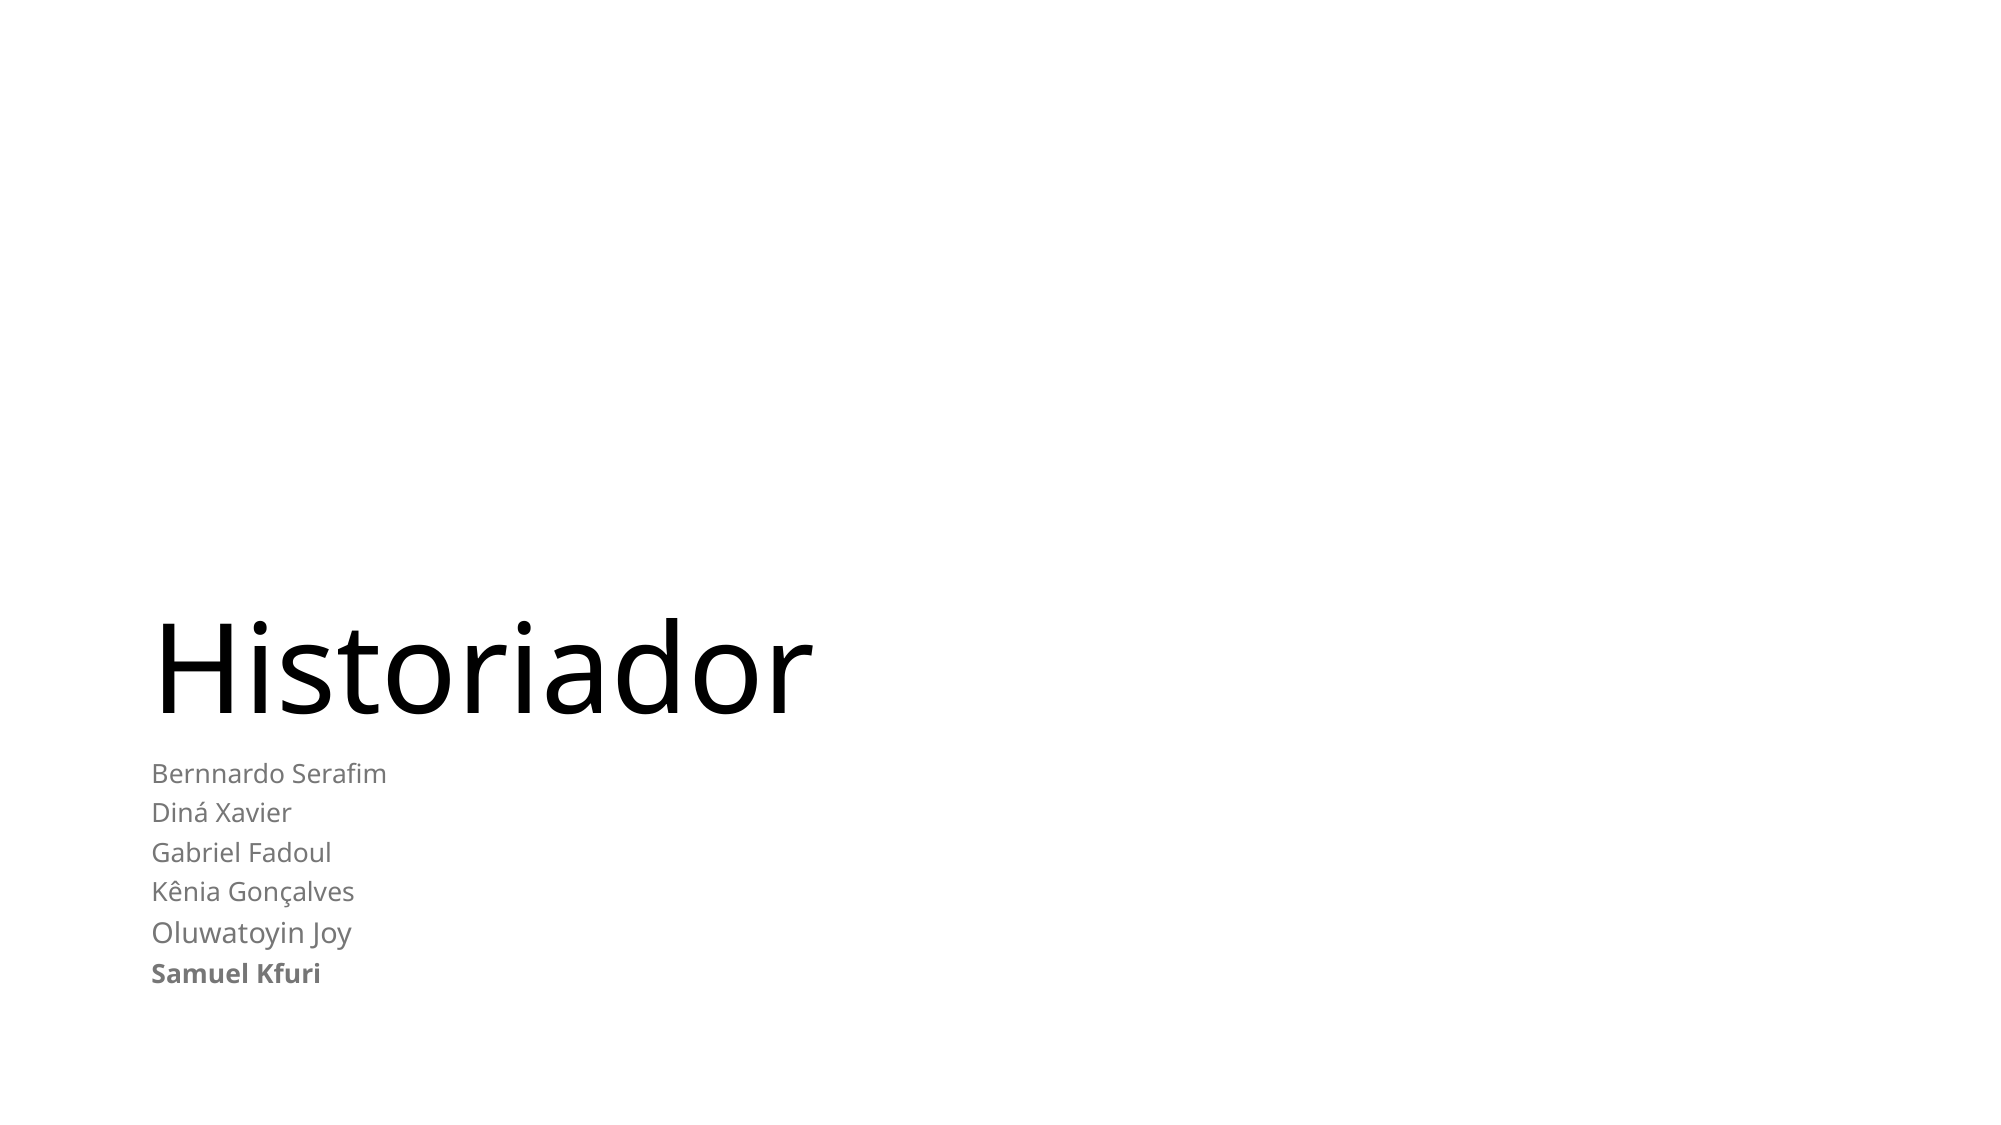

# Historiador
Bernnardo Serafim
Diná Xavier
Gabriel Fadoul
Kênia Gonçalves
Oluwatoyin Joy
Samuel Kfuri